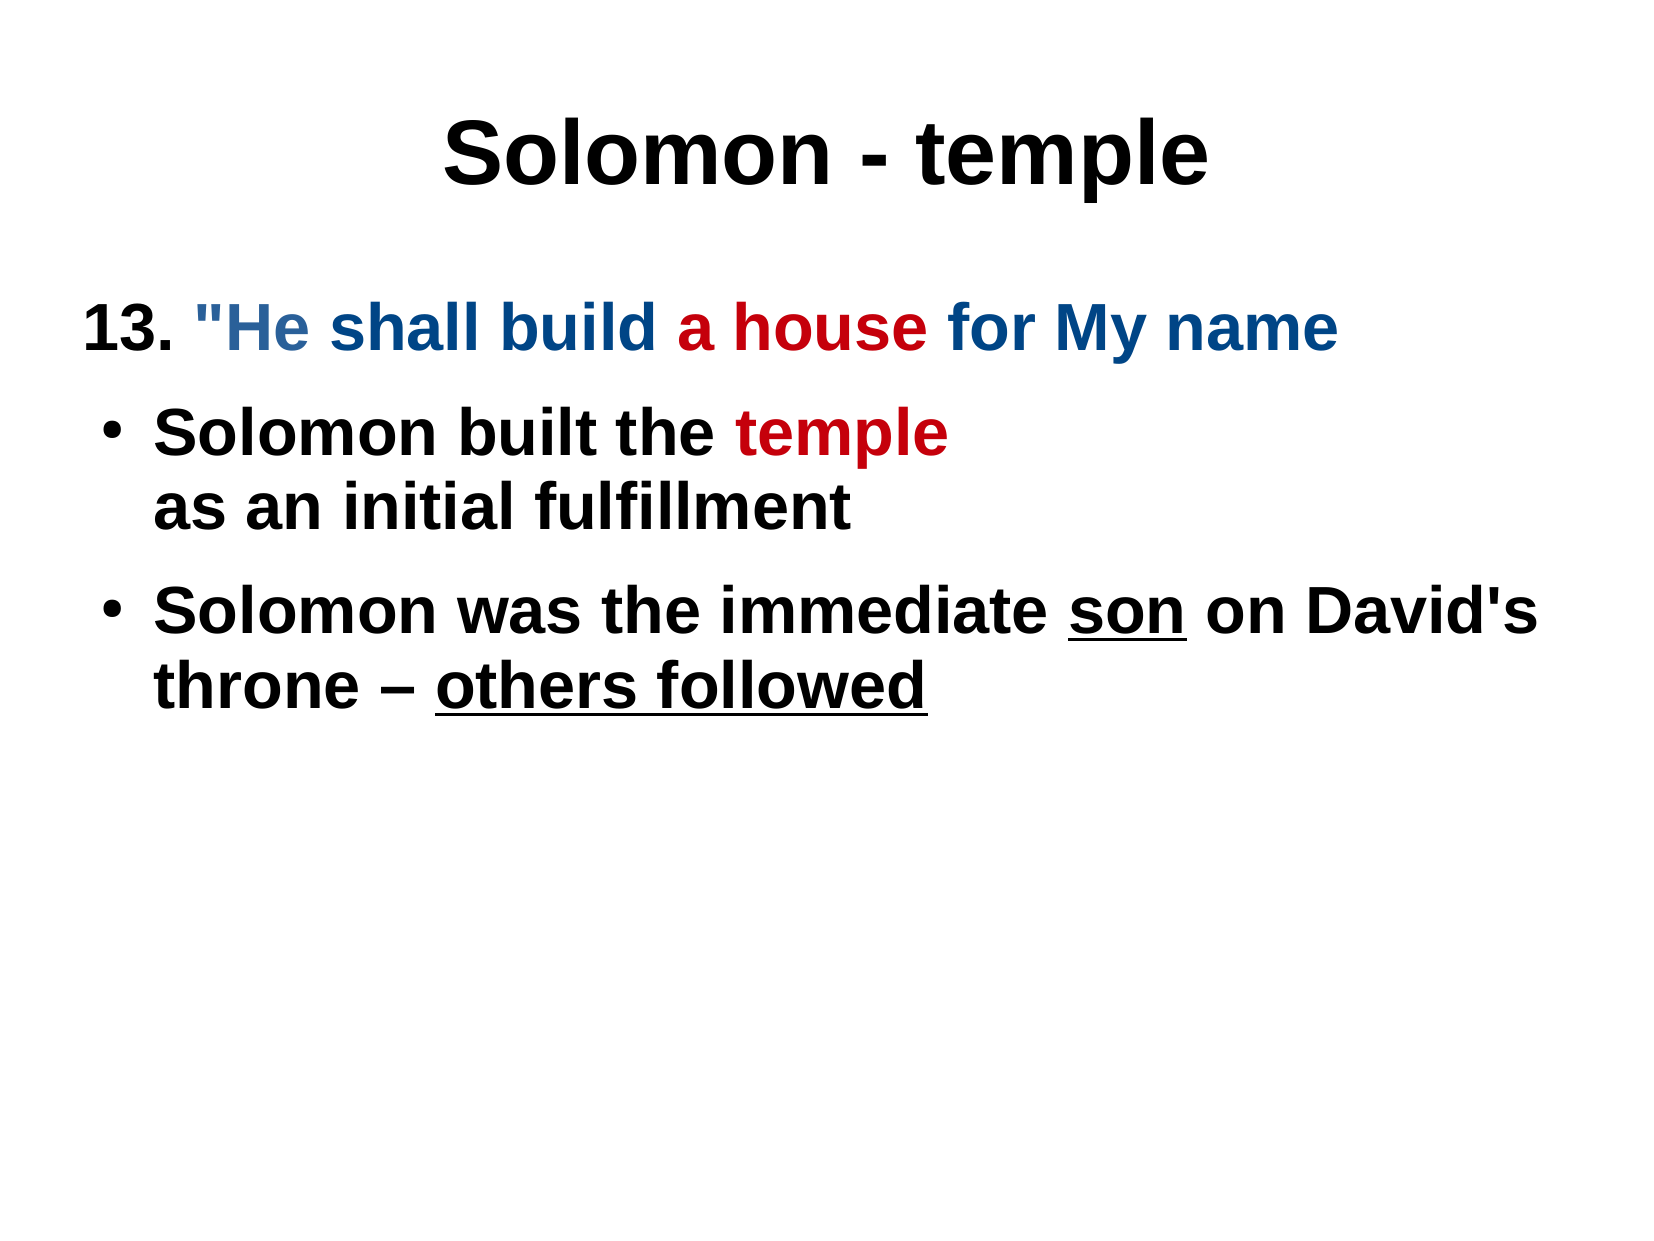

# Solomon - temple
13. "He shall build a house for My name
Solomon built the temple
as an initial fulfillment
Solomon was the immediate son on David's throne – others followed